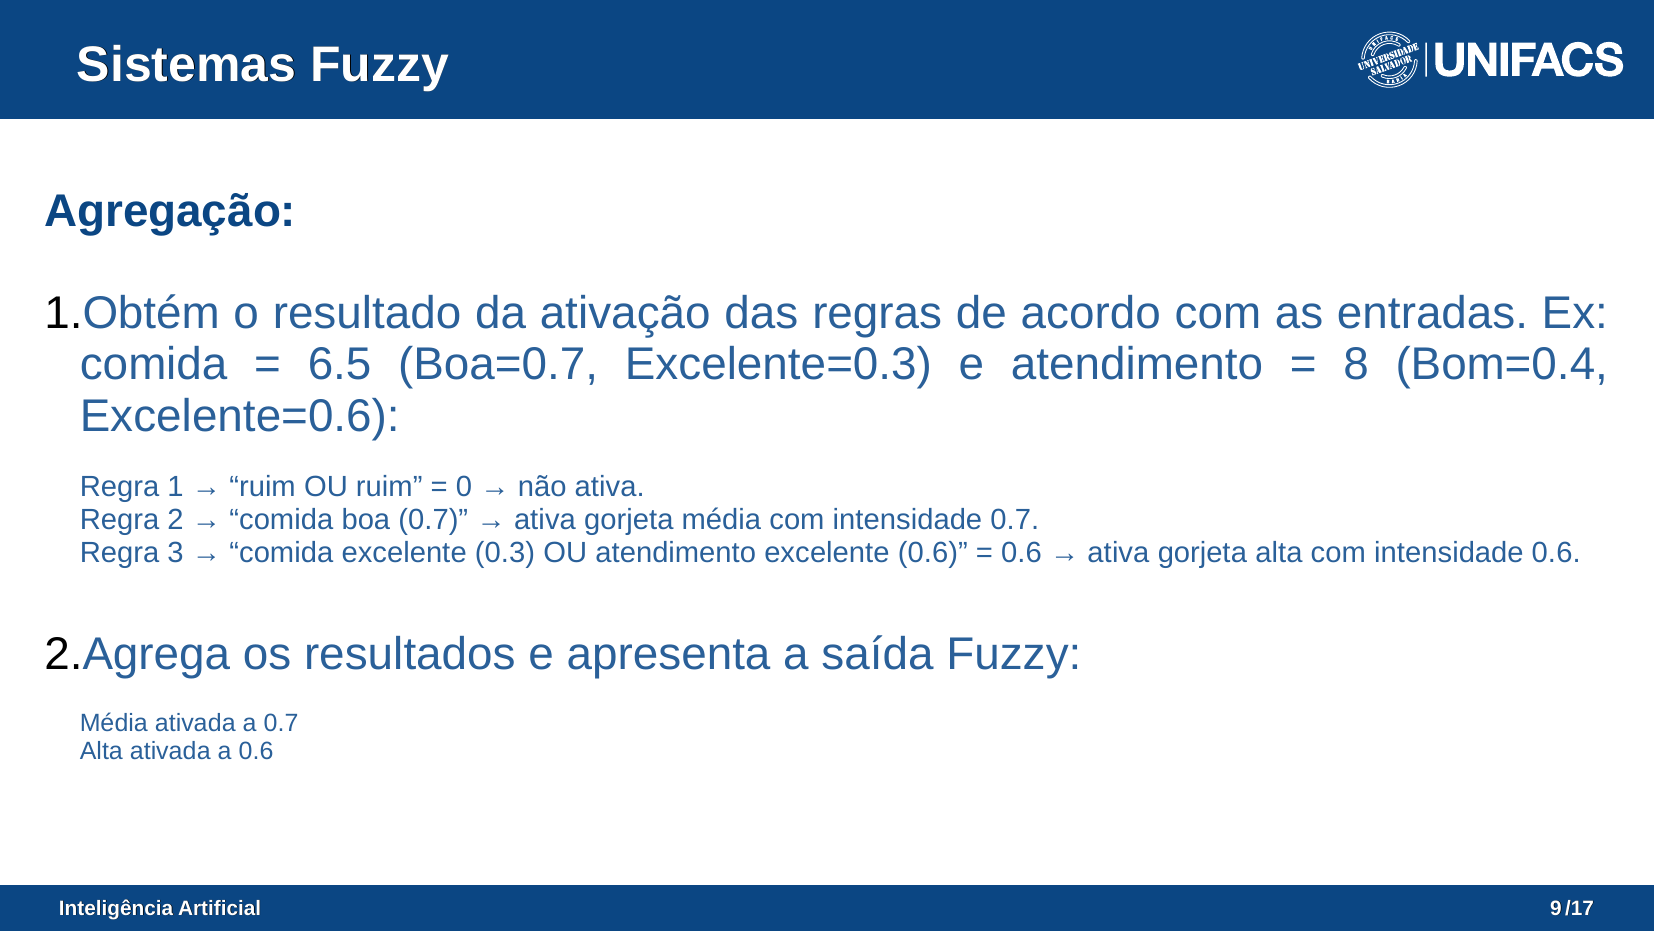

Sistemas Fuzzy
Agregação:
Obtém o resultado da ativação das regras de acordo com as entradas. Ex: comida = 6.5 (Boa=0.7, Excelente=0.3) e atendimento = 8 (Bom=0.4, Excelente=0.6):
Regra 1 → “ruim OU ruim” = 0 → não ativa.
Regra 2 → “comida boa (0.7)” → ativa gorjeta média com intensidade 0.7.
Regra 3 → “comida excelente (0.3) OU atendimento excelente (0.6)” = 0.6 → ativa gorjeta alta com intensidade 0.6.
Agrega os resultados e apresenta a saída Fuzzy:
Média ativada a 0.7
Alta ativada a 0.6